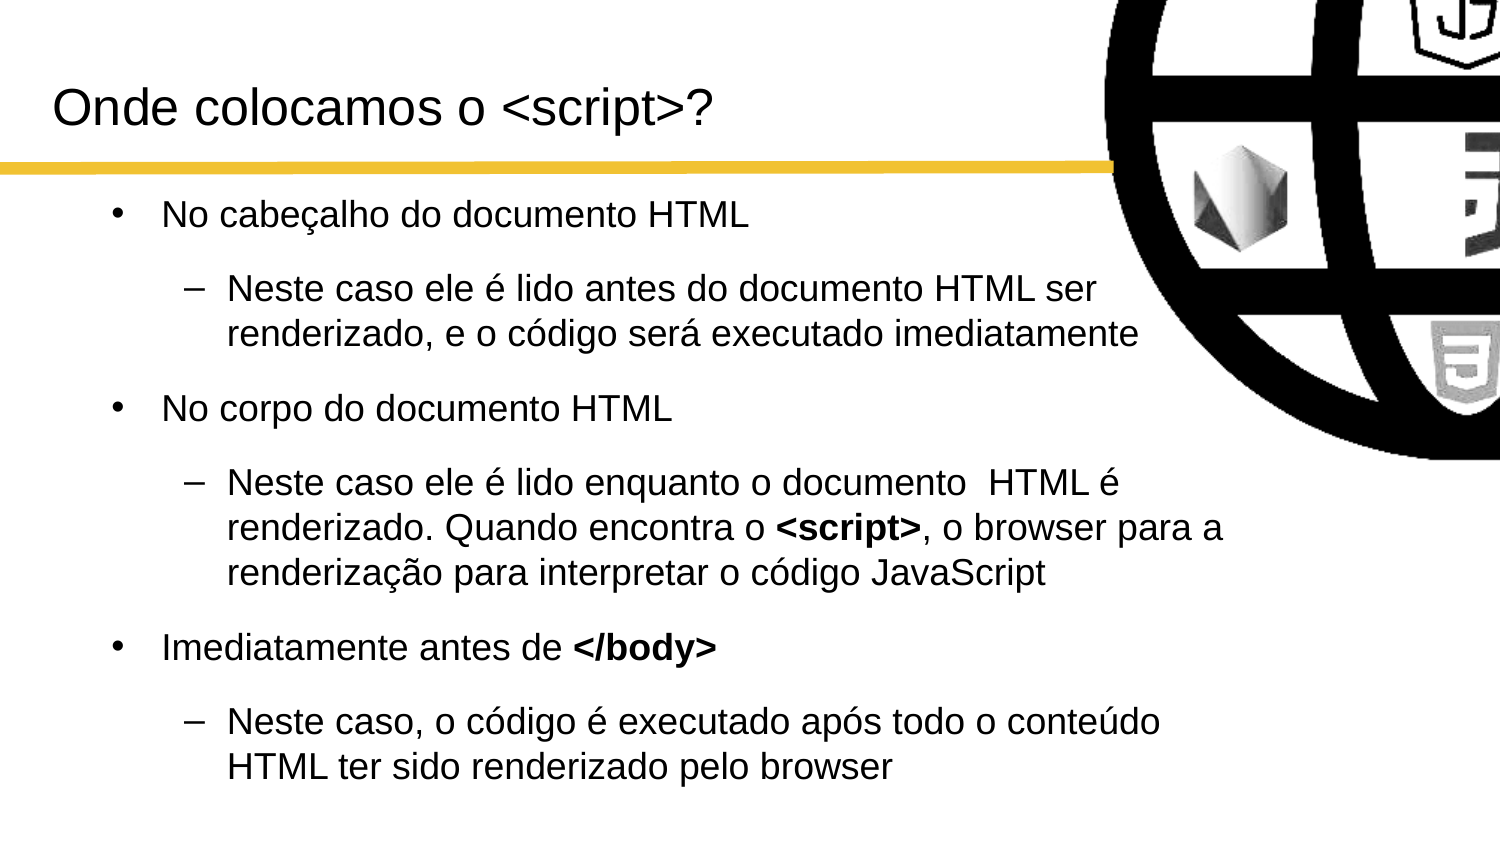

Onde colocamos o <script>?
No cabeçalho do documento HTML
Neste caso ele é lido antes do documento HTML ser renderizado, e o código será executado imediatamente
No corpo do documento HTML
Neste caso ele é lido enquanto o documento HTML é renderizado. Quando encontra o <script>, o browser para a renderização para interpretar o código JavaScript
Imediatamente antes de </body>
Neste caso, o código é executado após todo o conteúdo HTML ter sido renderizado pelo browser